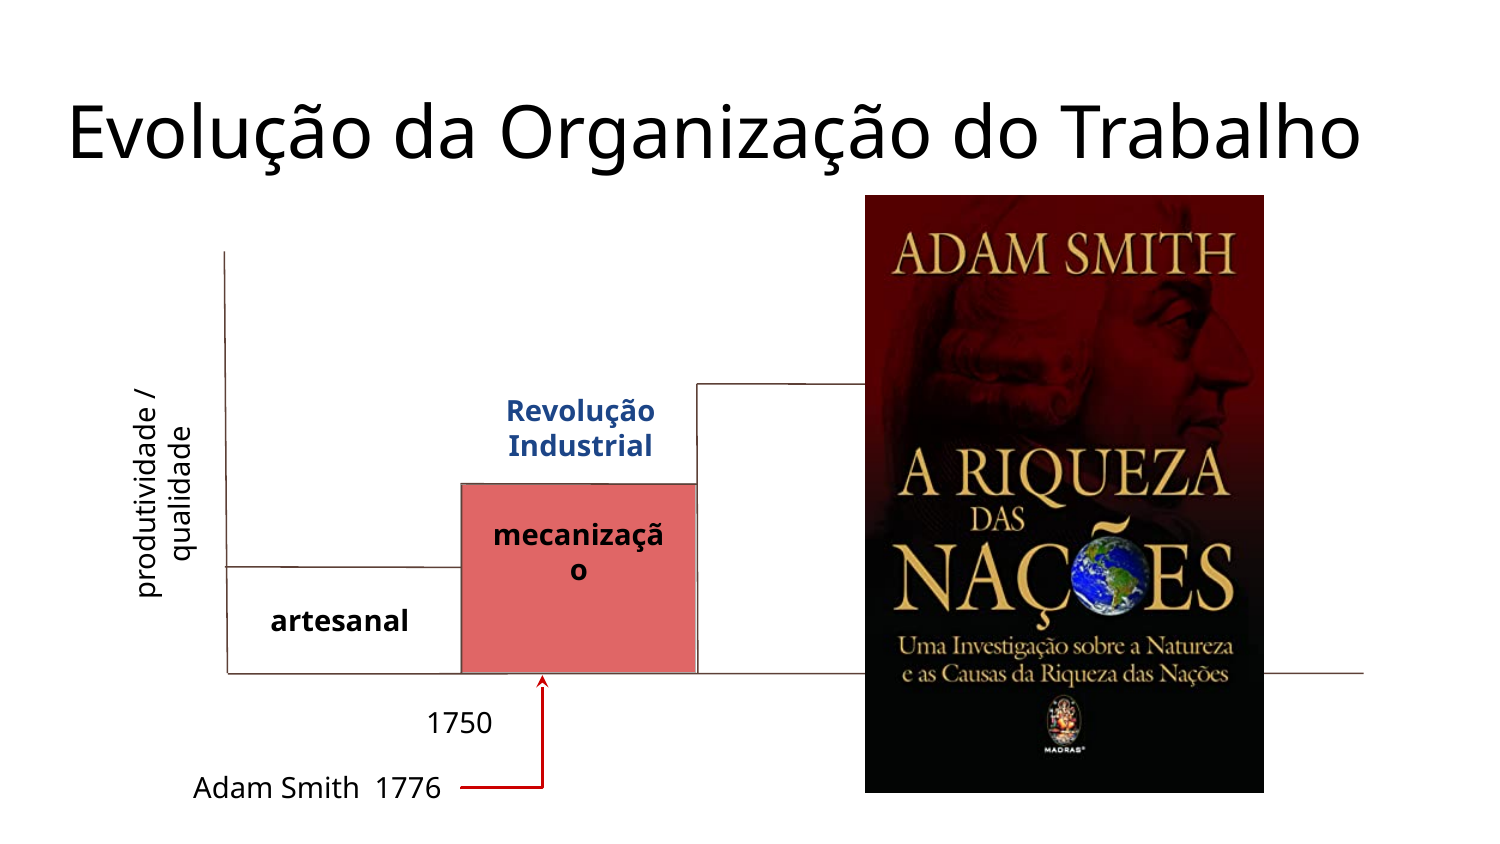

# Evolução da Organização do Trabalho
Revolução Industrial
produtividade / qualidade
mecanização
artesanal
1750
1970
Adam Smith
1776